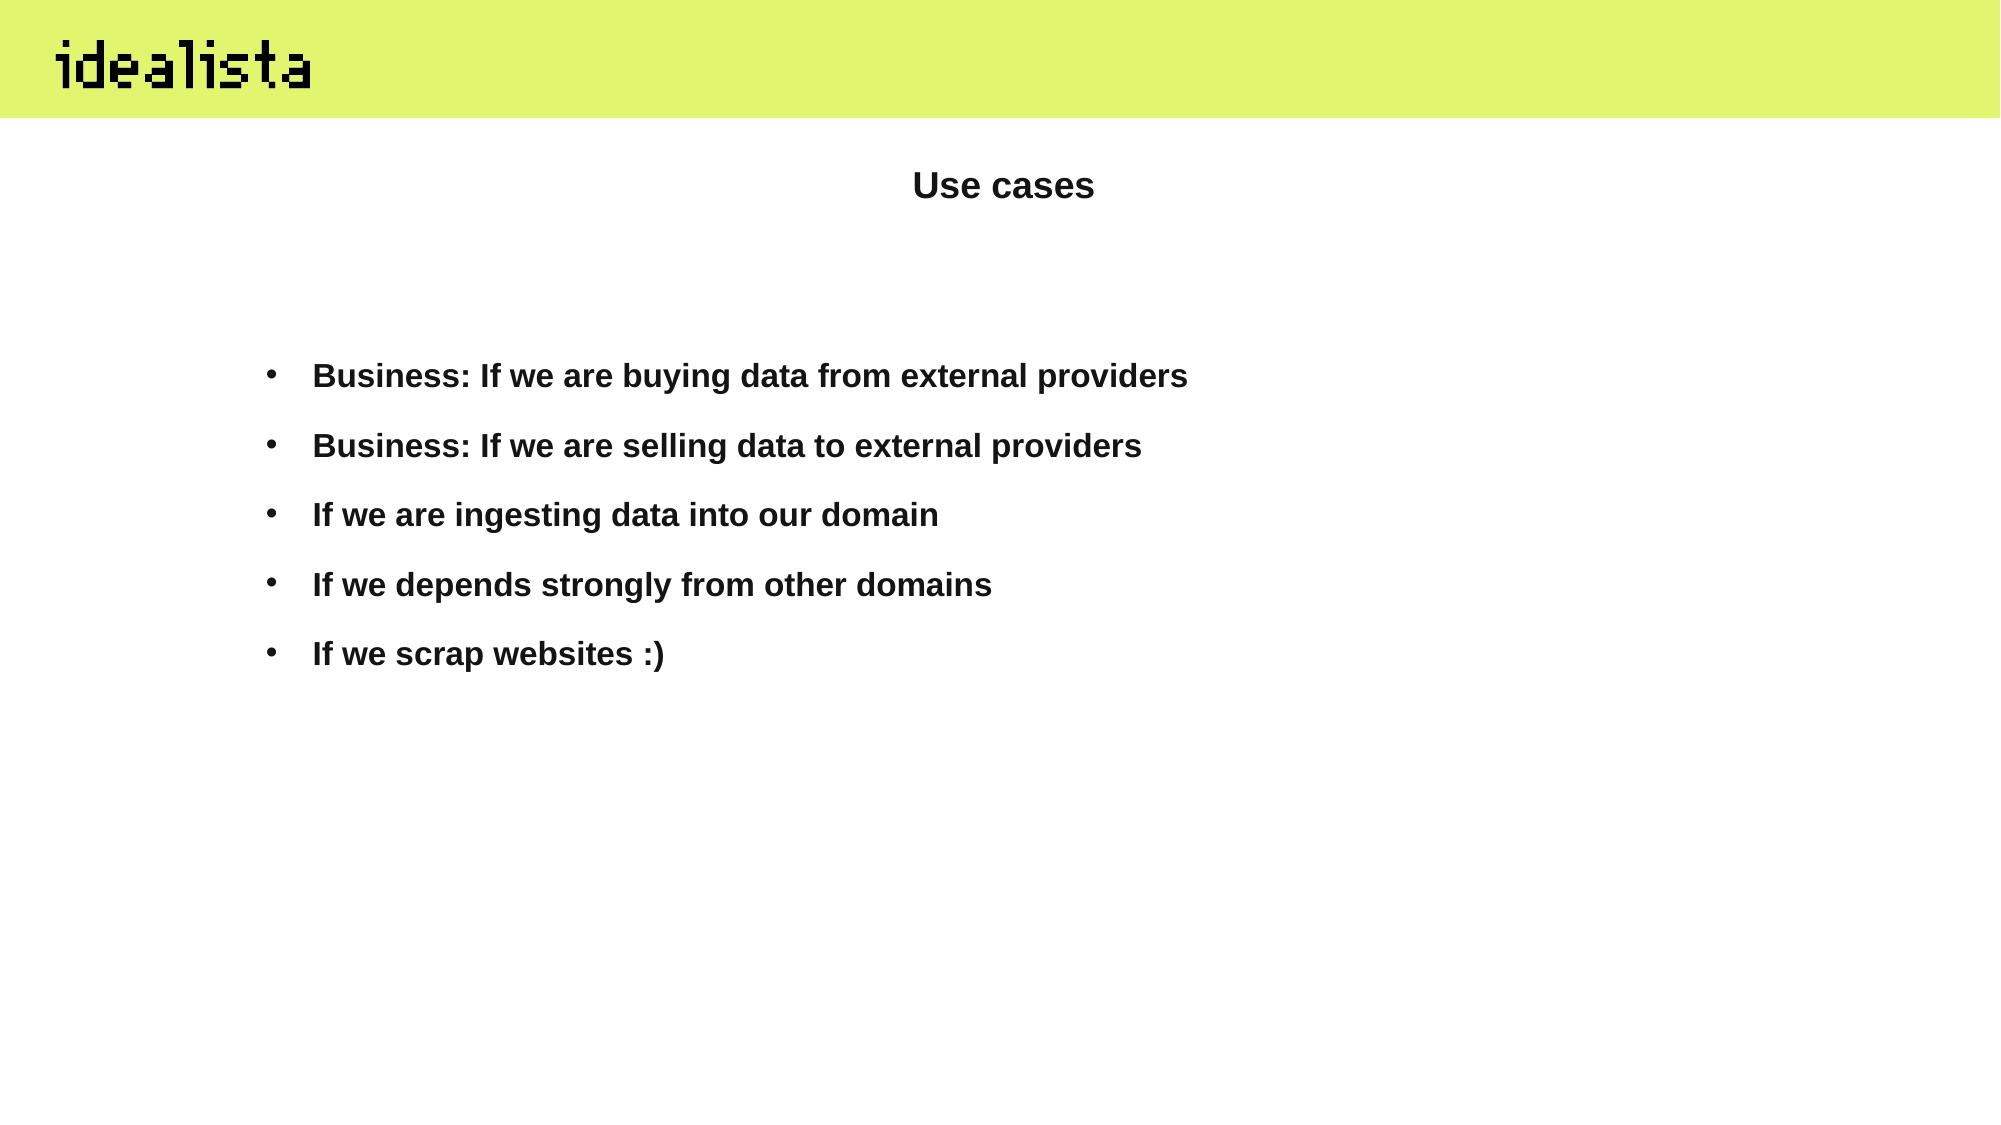

# Use cases
Business: If we are buying data from external providers
Business: If we are selling data to external providers
If we are ingesting data into our domain
If we depends strongly from other domains
If we scrap websites :)